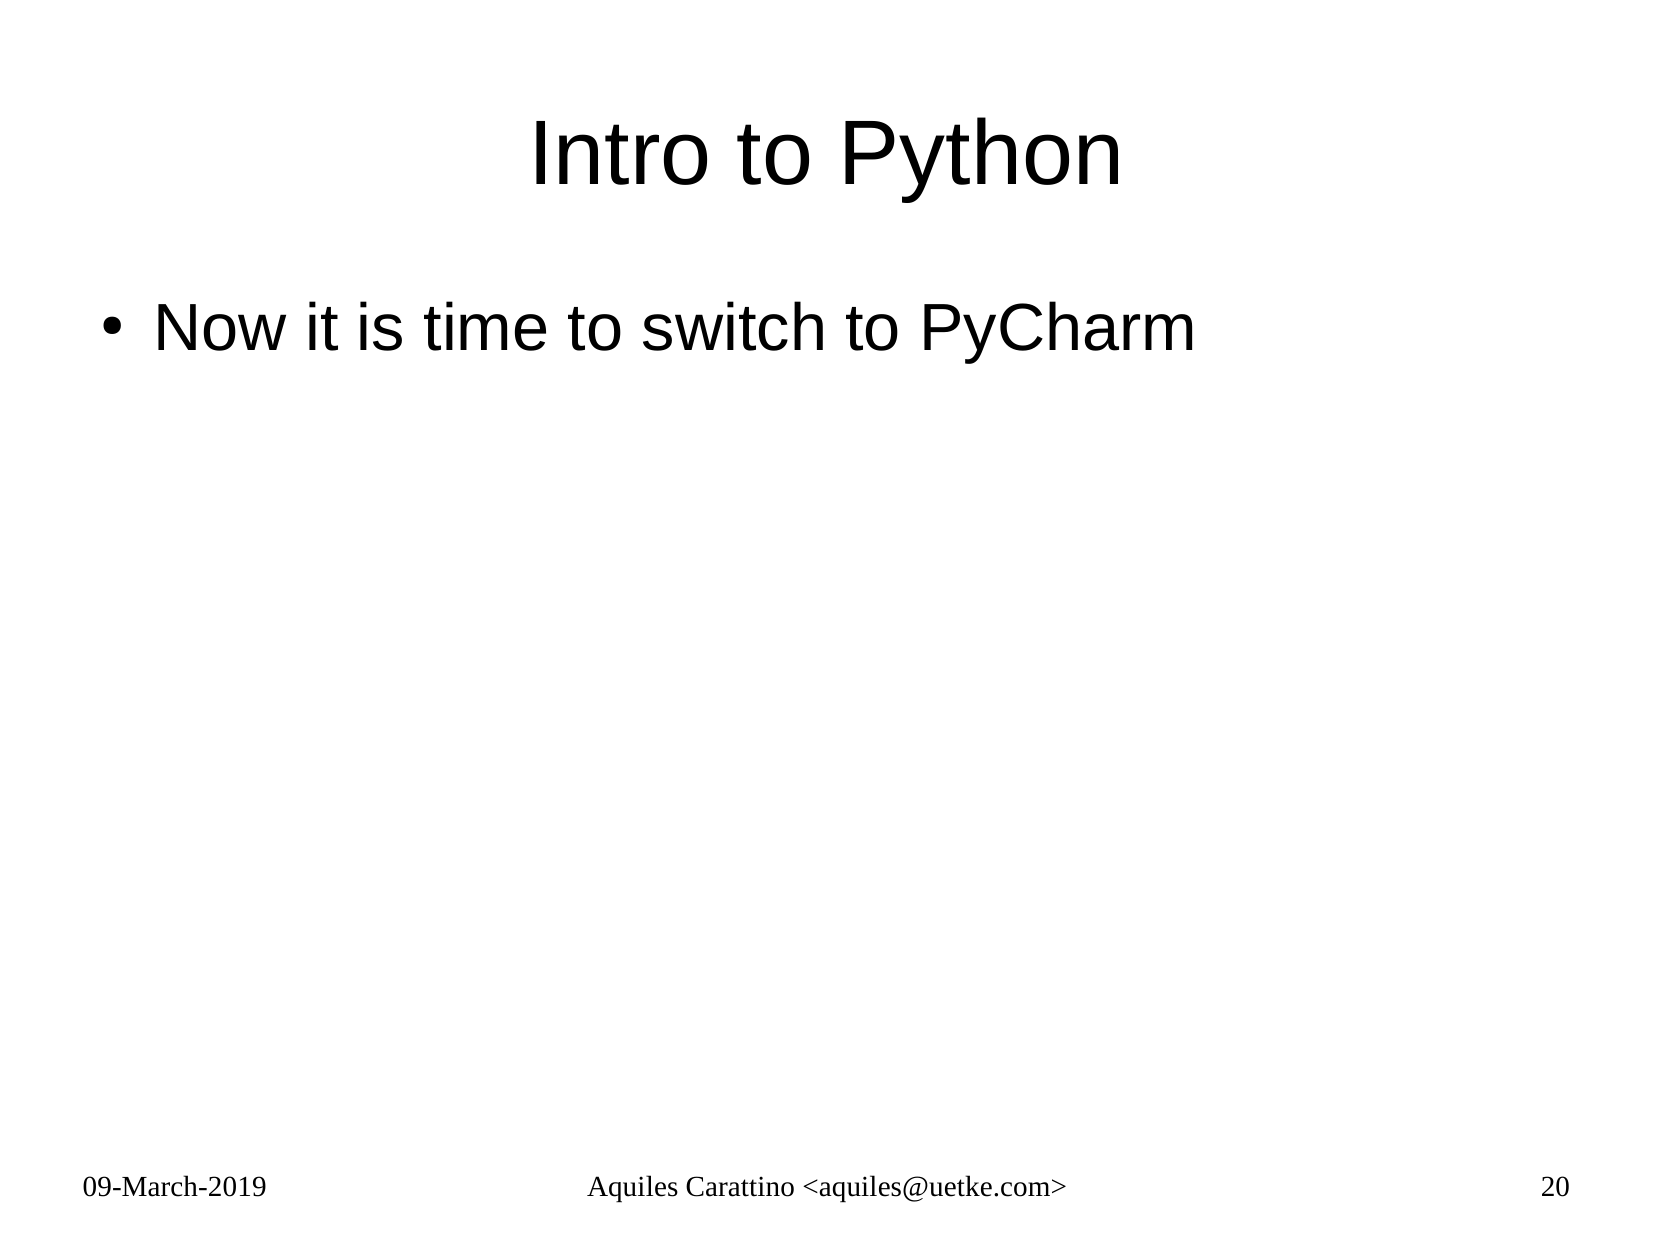

# Intro to Python
Now it is time to switch to PyCharm
09-March-2019
Aquiles Carattino <aquiles@uetke.com>
20